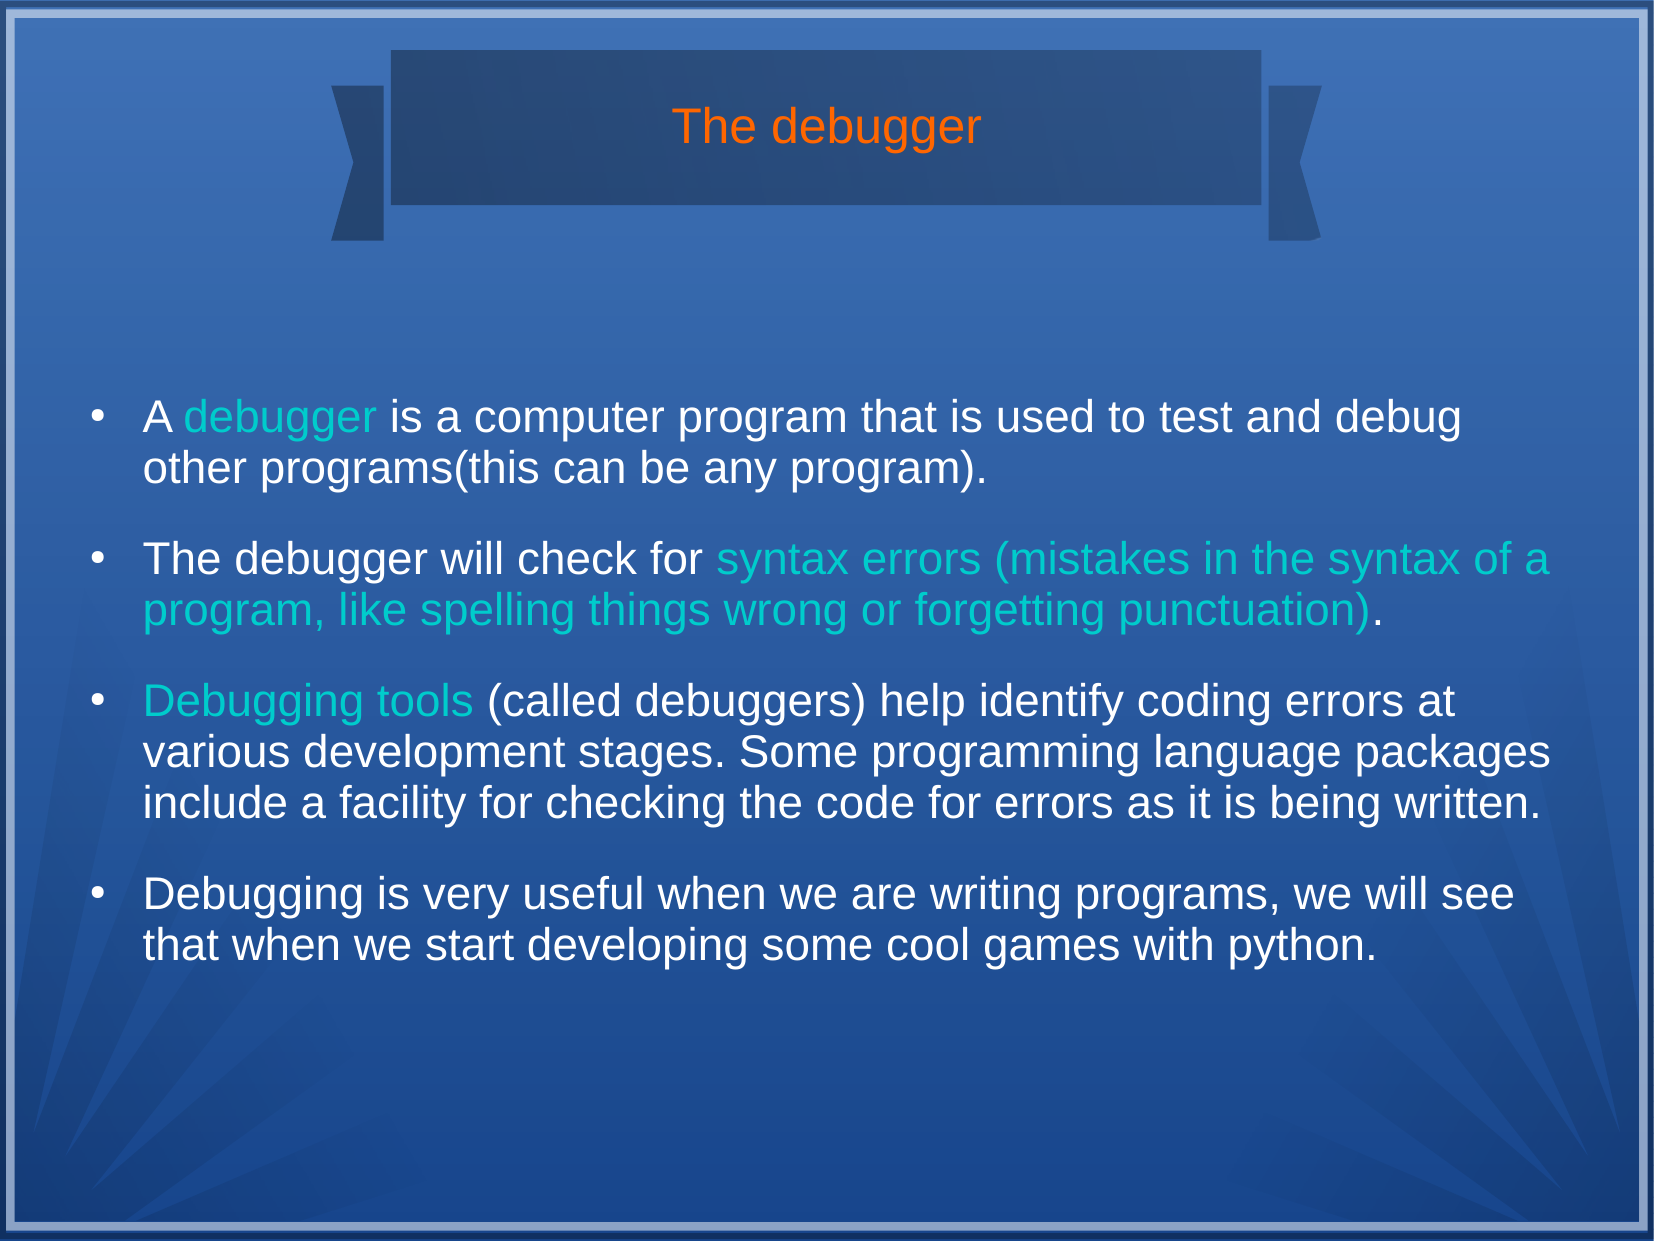

# The debugger
A debugger is a computer program that is used to test and debug other programs(this can be any program).
The debugger will check for syntax errors (mistakes in the syntax of a program, like spelling things wrong or forgetting punctuation).
Debugging tools (called debuggers) help identify coding errors at various development stages. Some programming language packages include a facility for checking the code for errors as it is being written.
Debugging is very useful when we are writing programs, we will see that when we start developing some cool games with python.